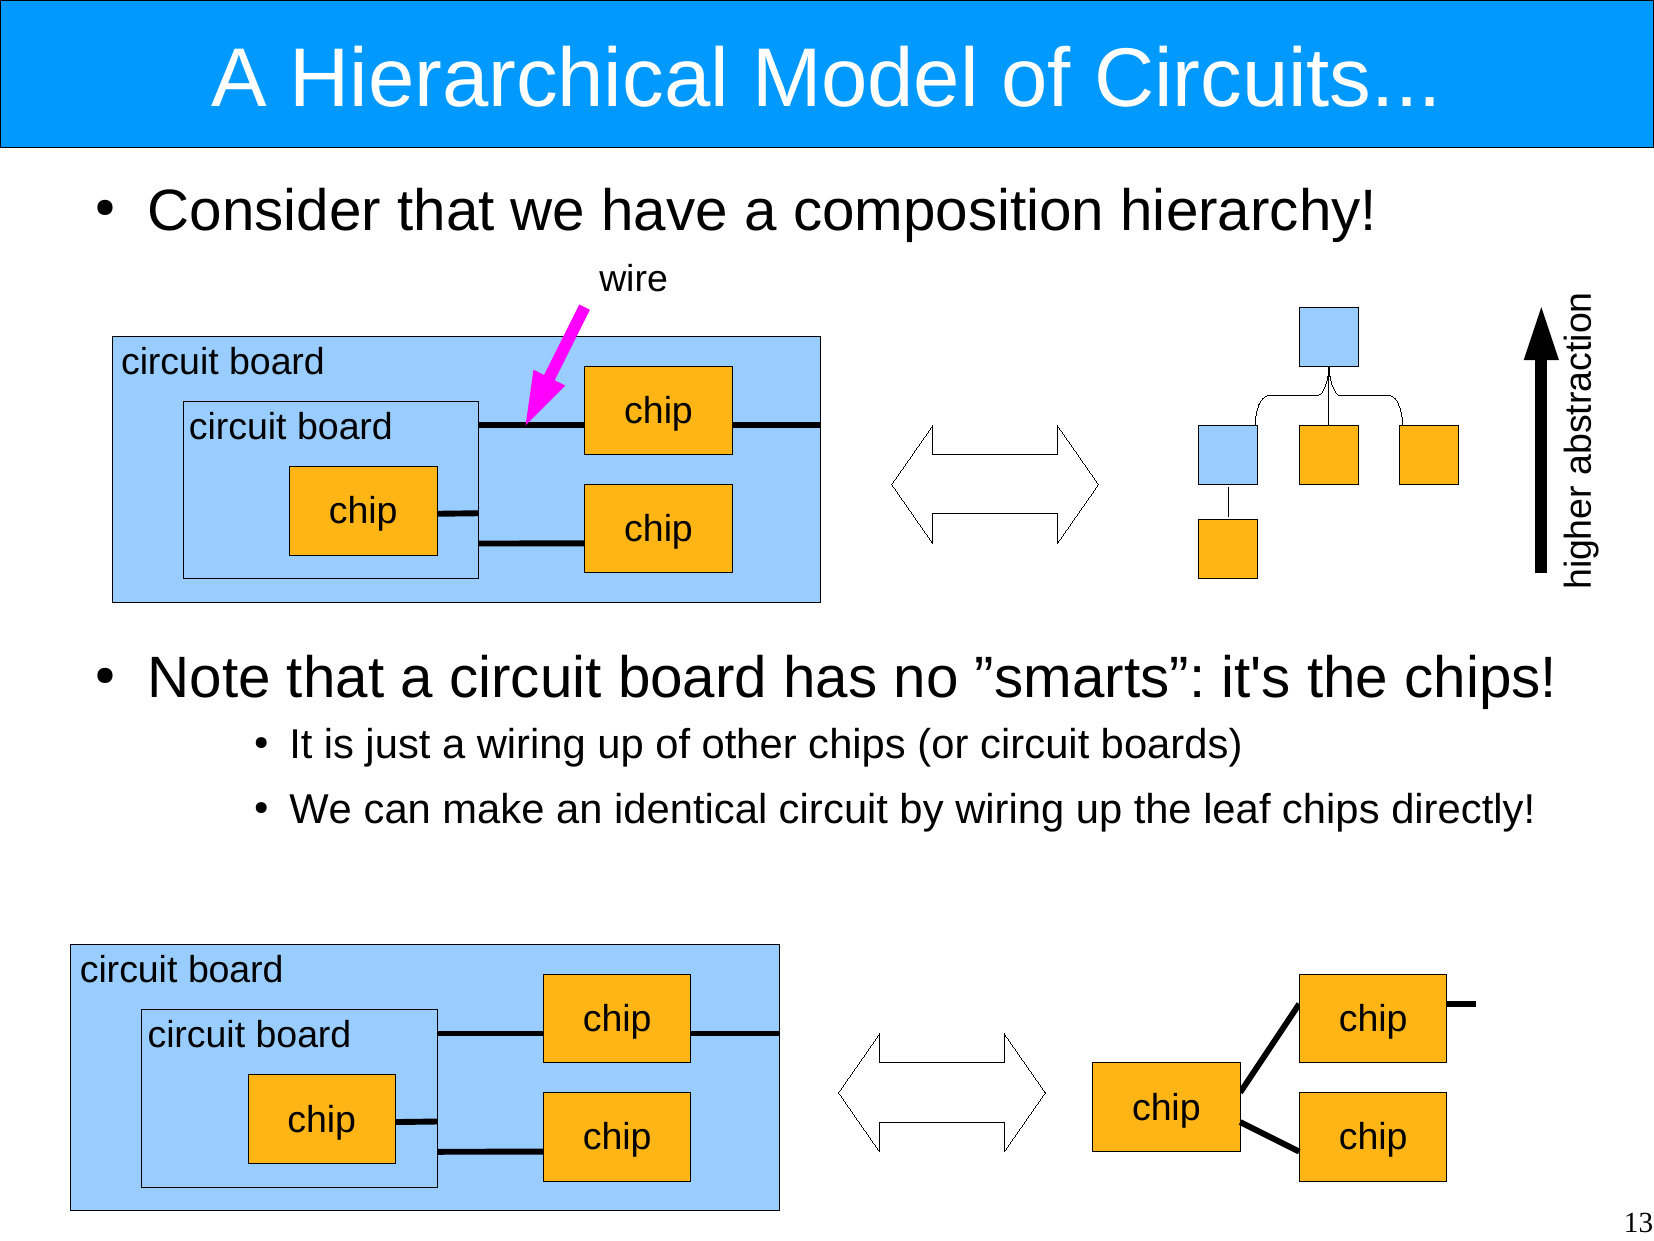

# A Hierarchical Model of Circuits...
Consider that we have a composition hierarchy!
Note that a circuit board has no ”smarts”: it's the chips!
It is just a wiring up of other chips (or circuit boards)
We can make an identical circuit by wiring up the leaf chips directly!
wire
circuit board
chip
circuit board
higher abstraction
chip
chip
circuit board
chip
chip
circuit board
chip
chip
chip
chip
13